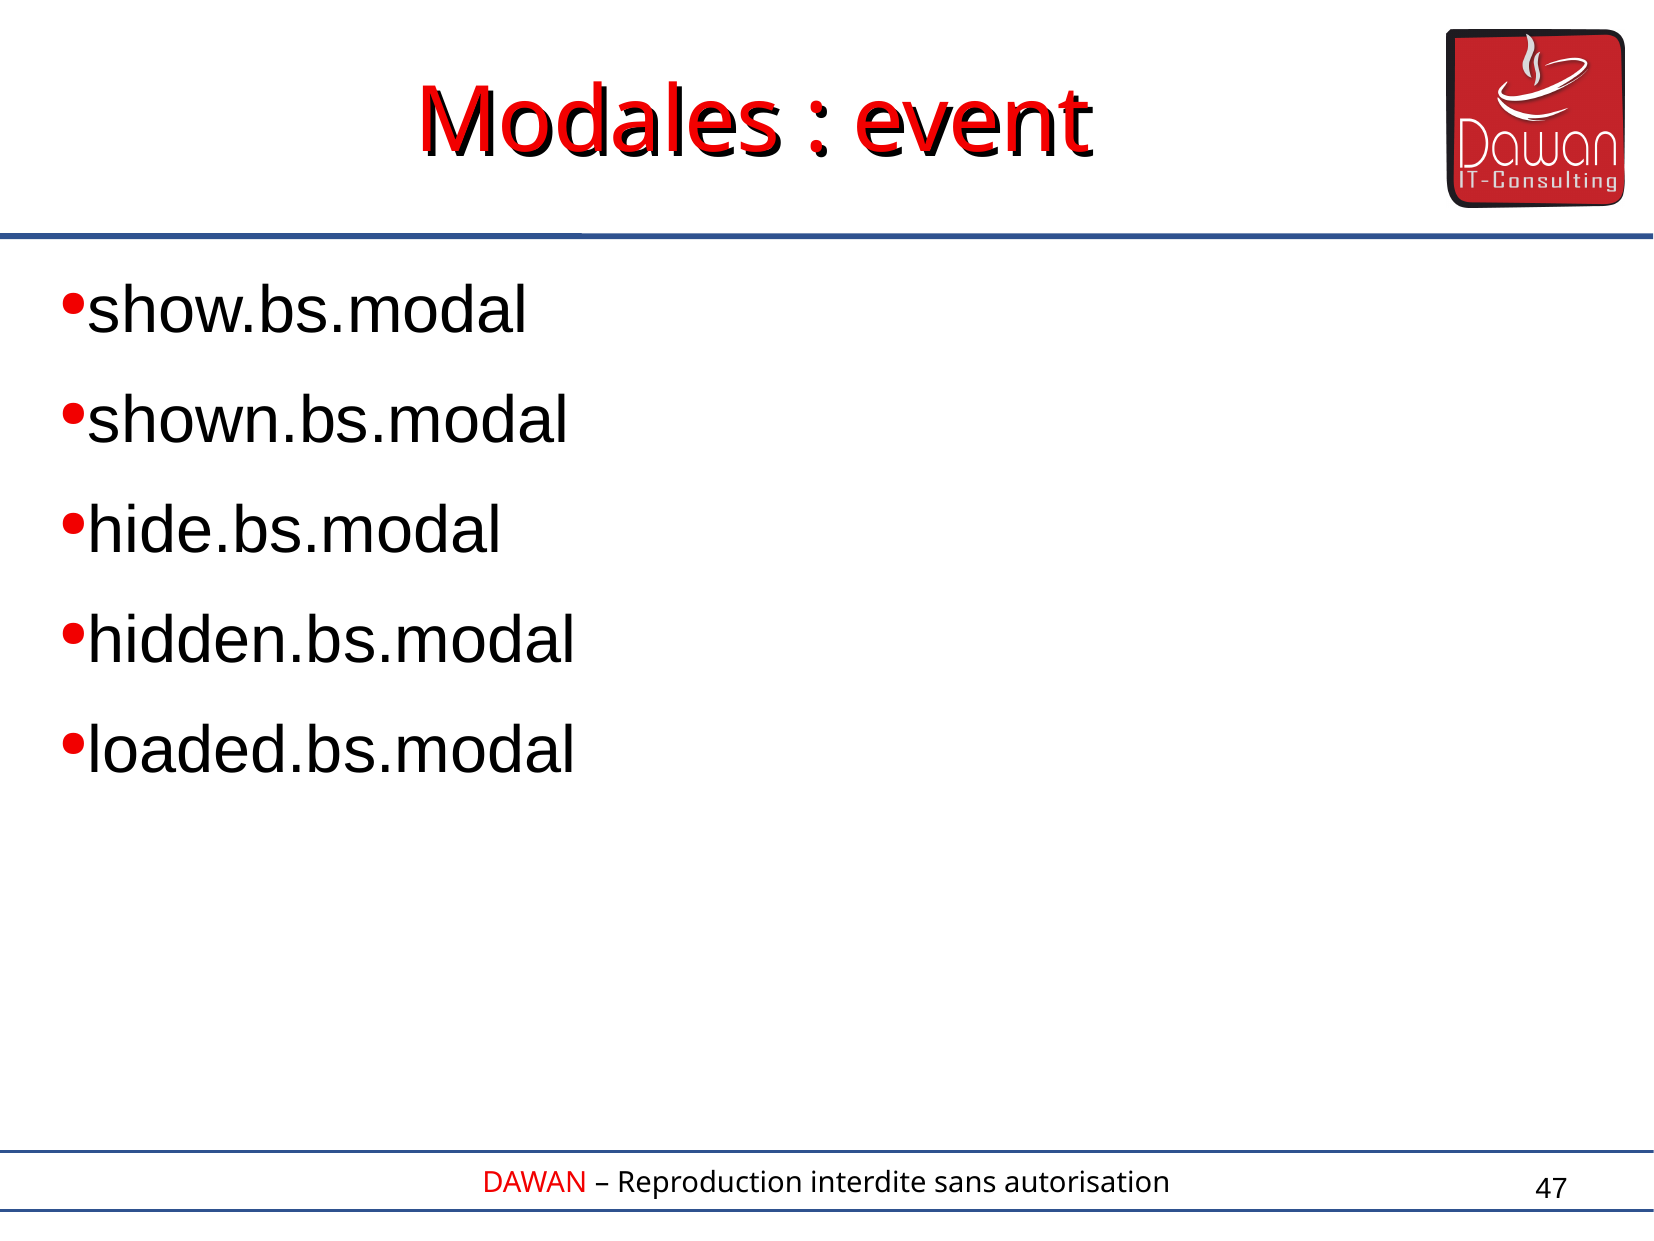

# Modales : event
show.bs.modal
shown.bs.modal
hide.bs.modal
hidden.bs.modal
loaded.bs.modal